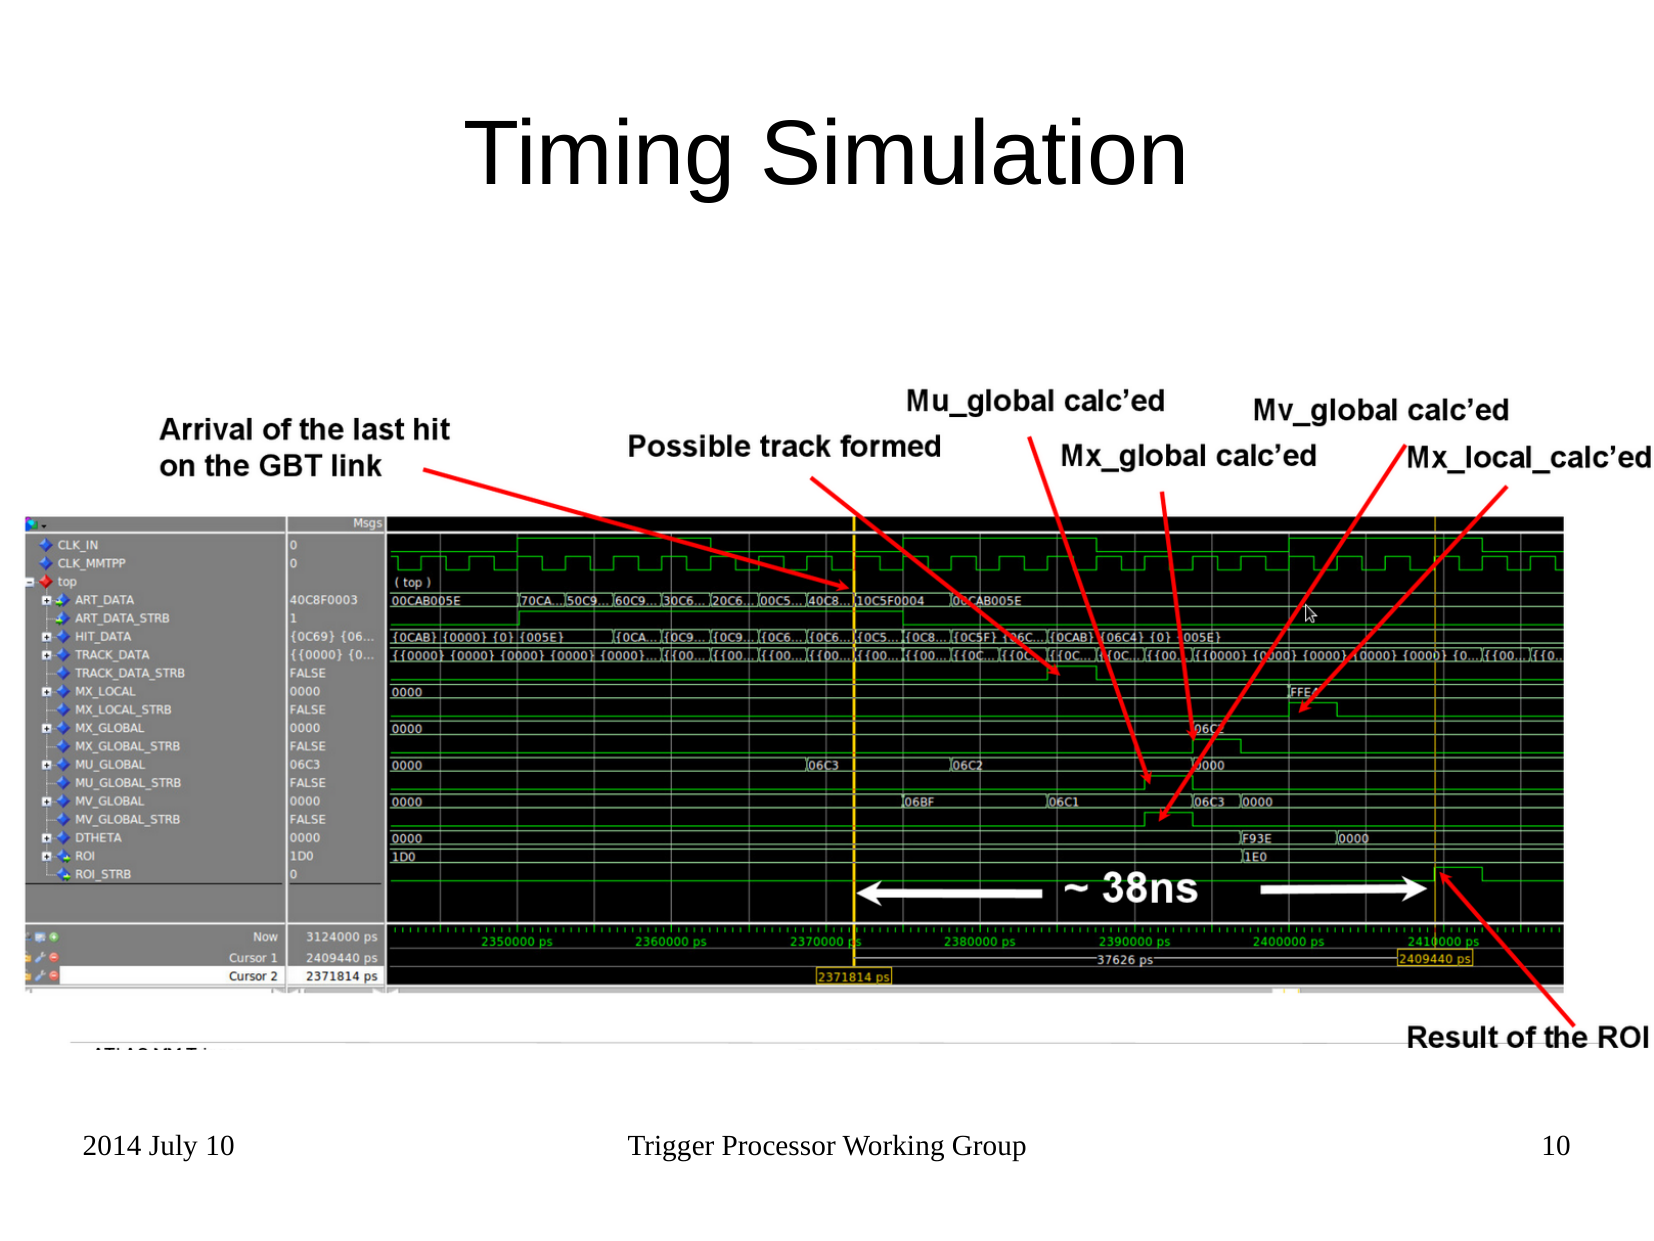

# Timing Simulation
2014 July 10
Trigger Processor Working Group
10